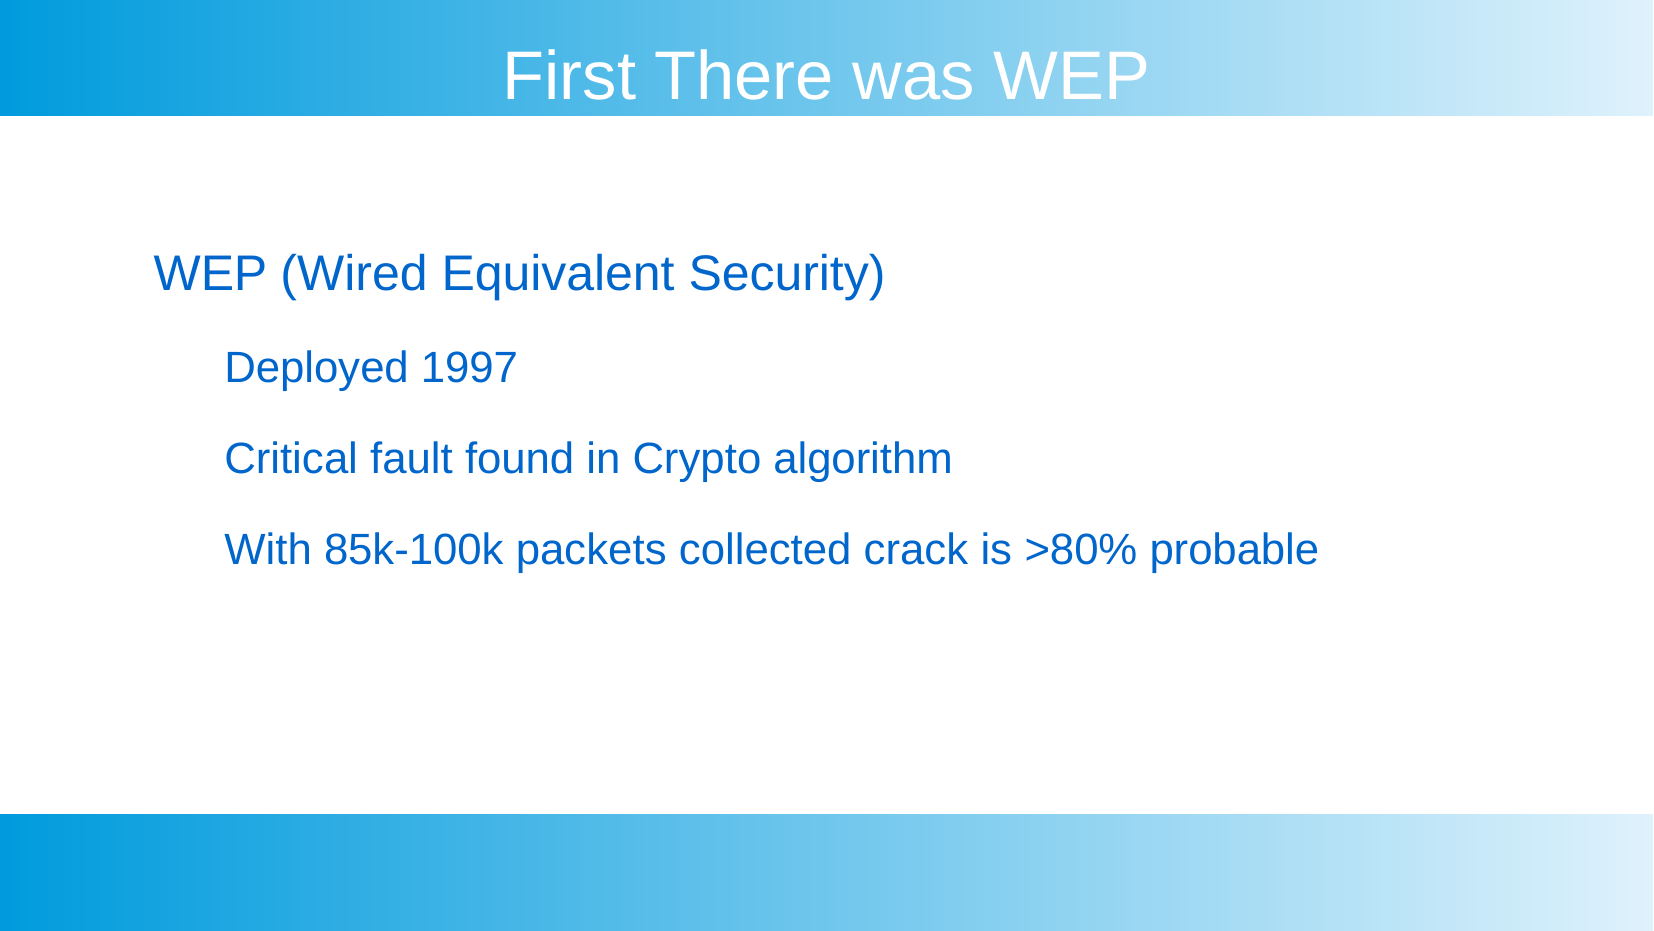

# First There was WEP
WEP (Wired Equivalent Security)
Deployed 1997
Critical fault found in Crypto algorithm
With 85k-100k packets collected crack is >80% probable